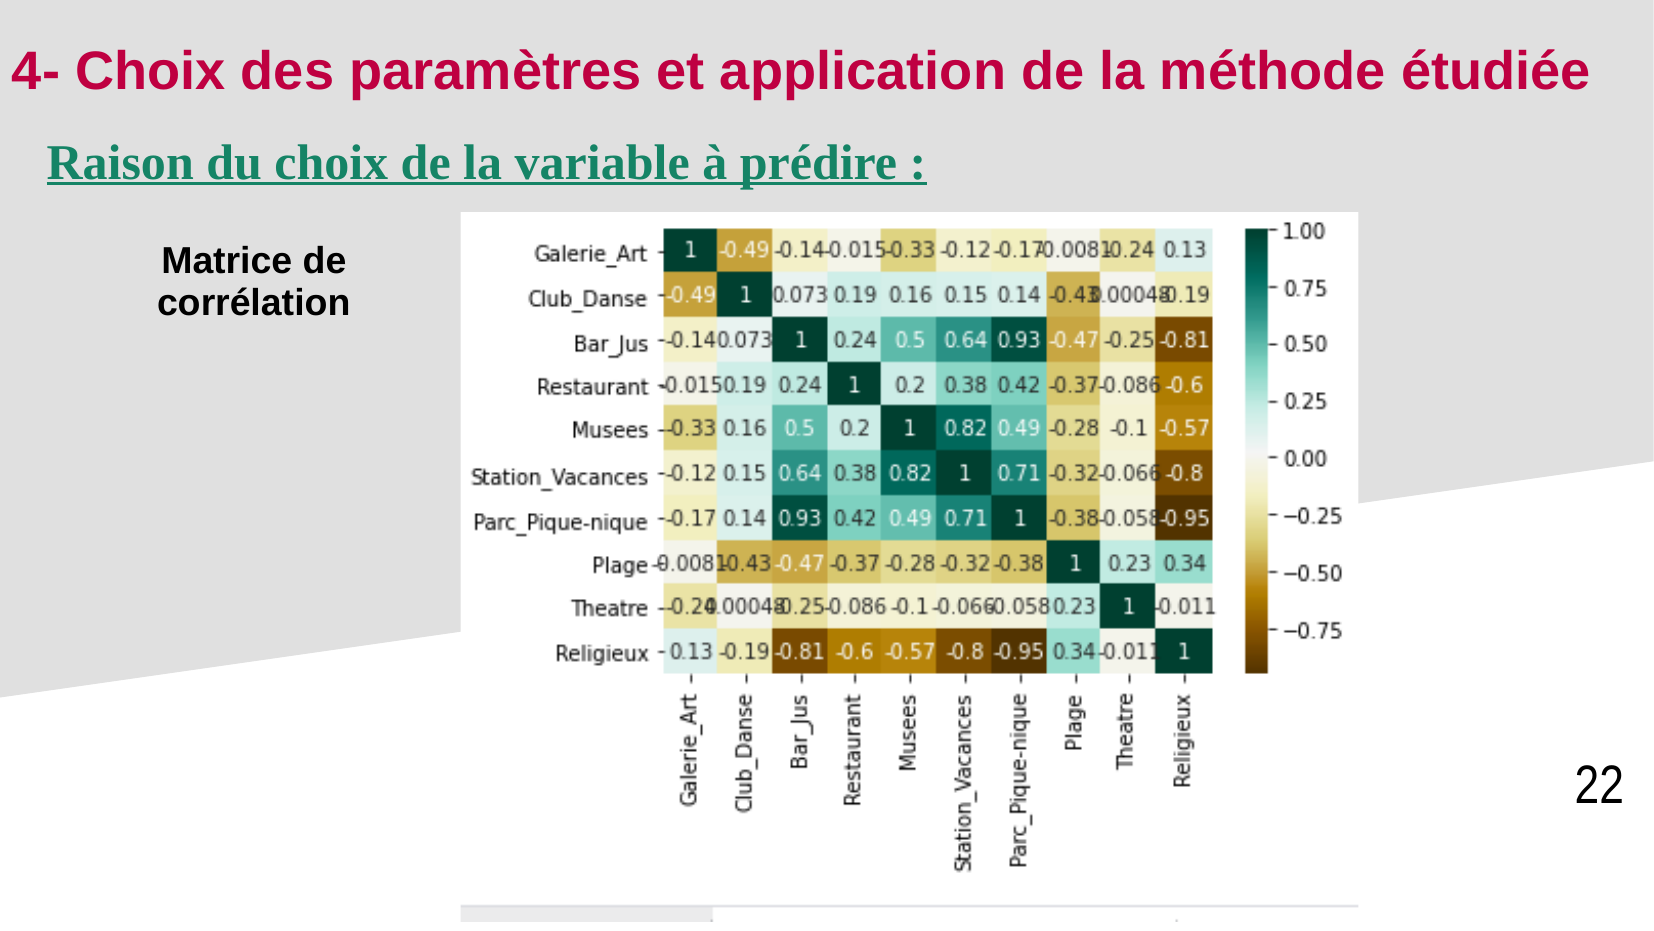

# 4- Choix des paramètres et application de la méthode étudiée
Raison du choix de la variable à prédire :
Matrice de corrélation
22